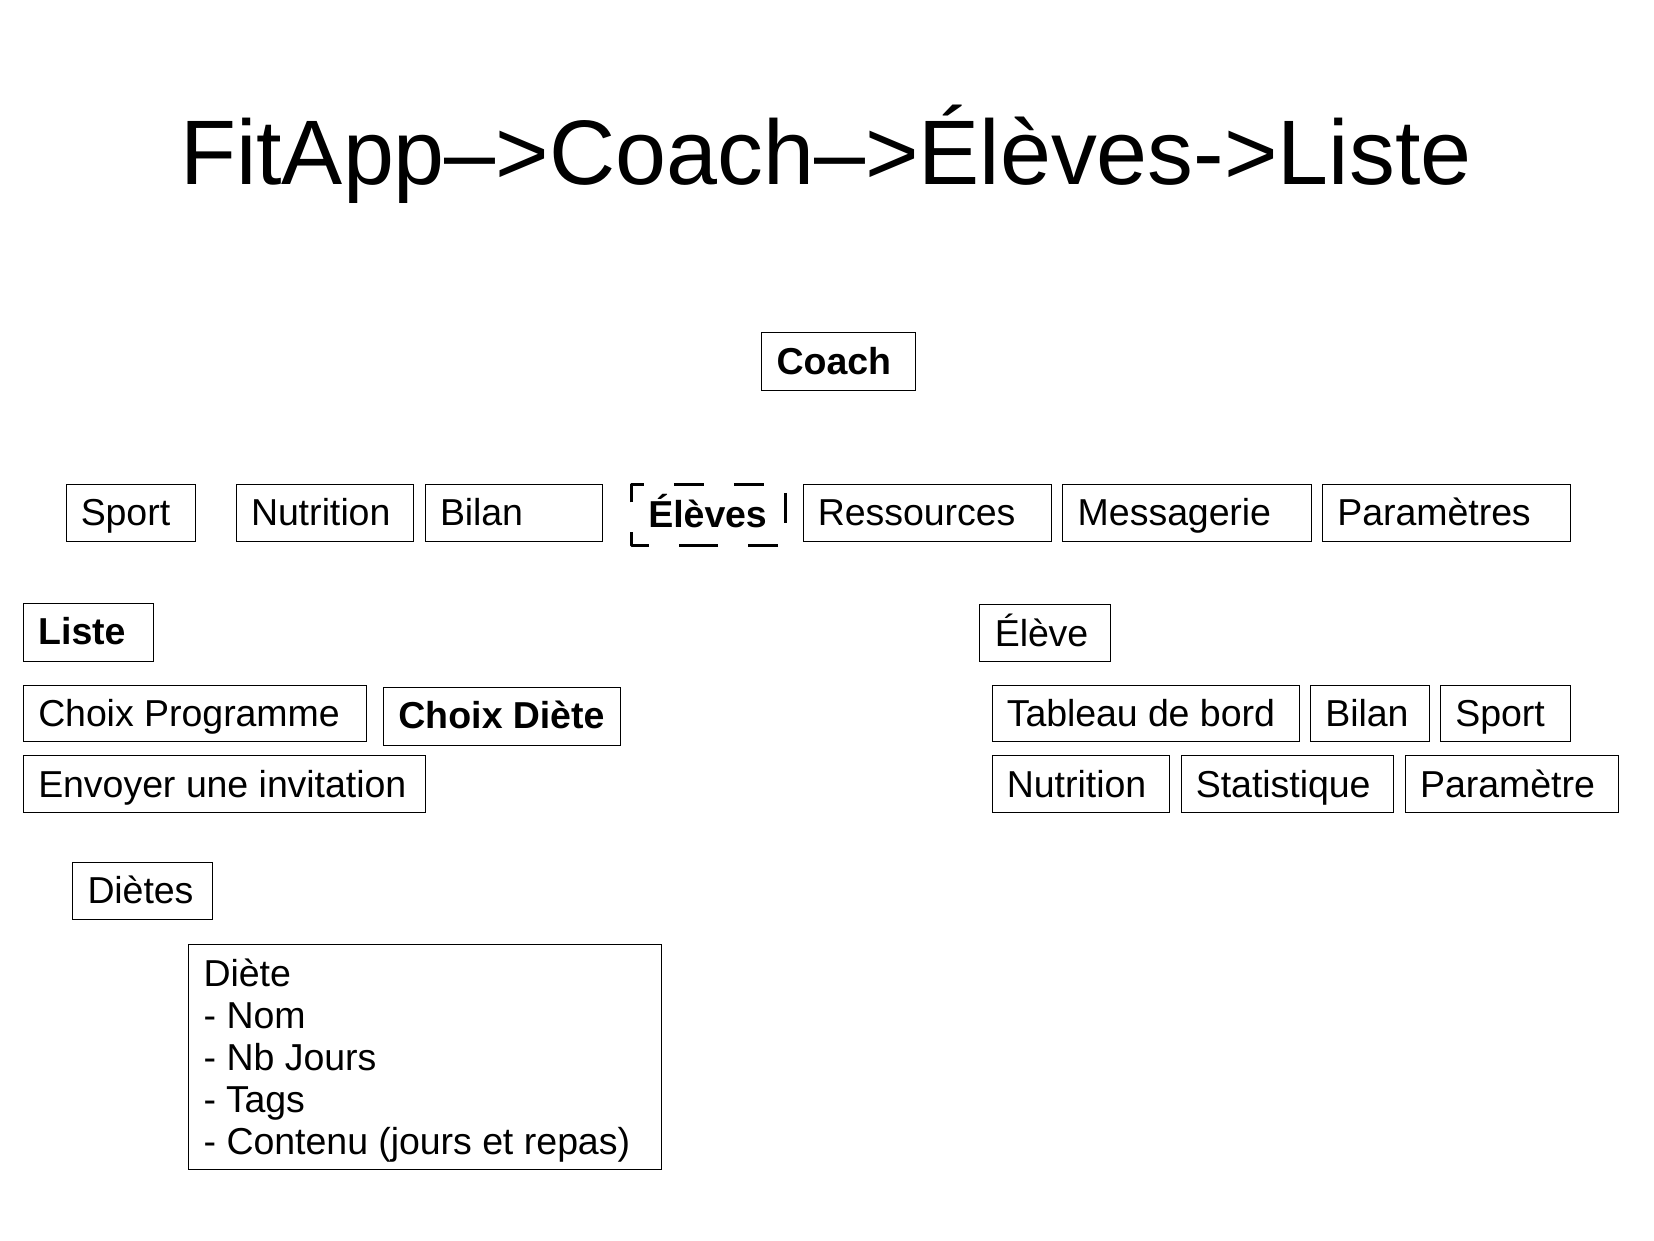

# FitApp–>Coach–>Élèves->Liste
Coach
Sport
Nutrition
Bilan
Ressources
Messagerie
Paramètres
Élèves
Liste
Élève
Choix Programme
Tableau de bord
Bilan
Sport
Choix Diète
Envoyer une invitation
Nutrition
Statistique
Paramètre
Diètes
Diète
- Nom
- Nb Jours
- Tags
- Contenu (jours et repas)